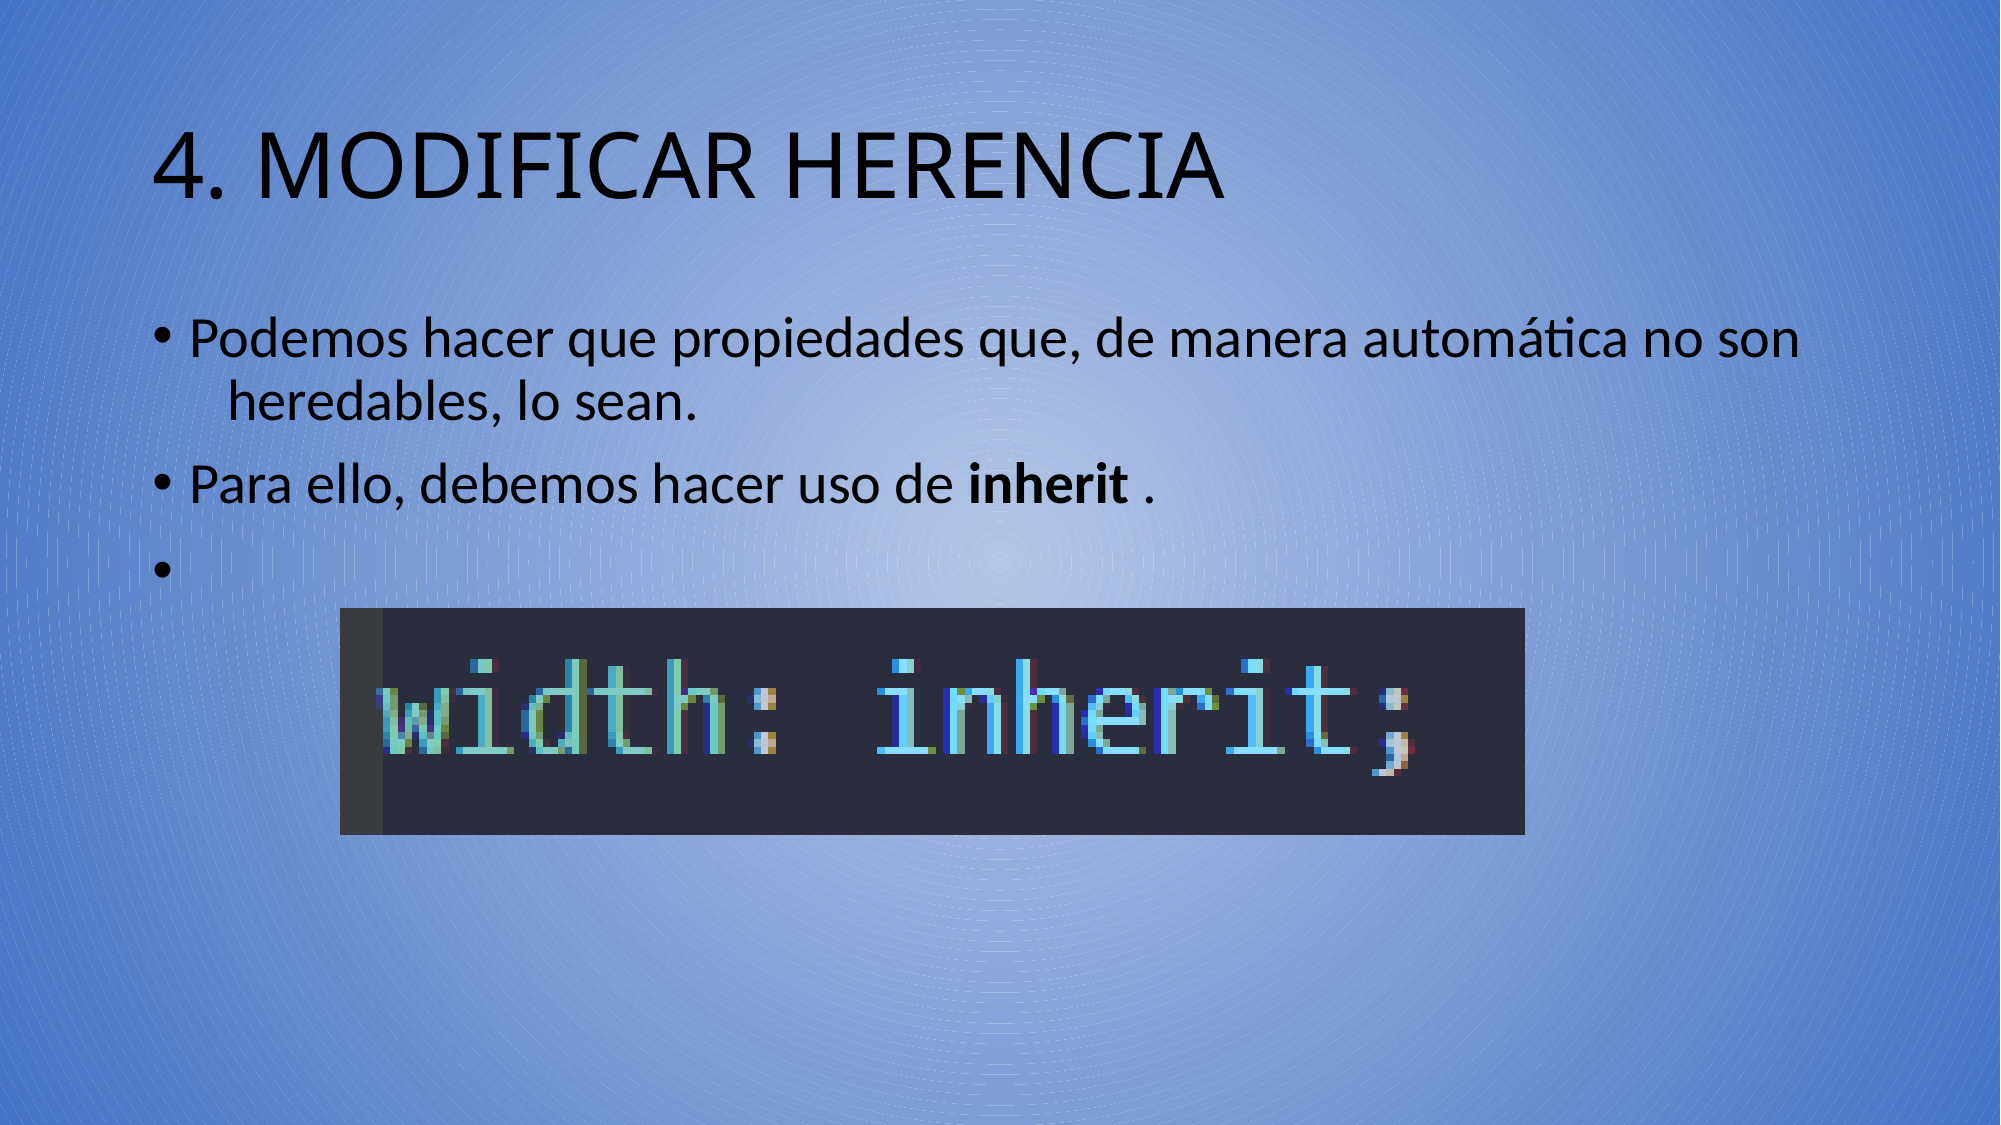

# 4. MODIFICAR HERENCIA
Podemos hacer que propiedades que, de manera automática no son heredables, lo sean.
Para ello, debemos hacer uso de inherit .